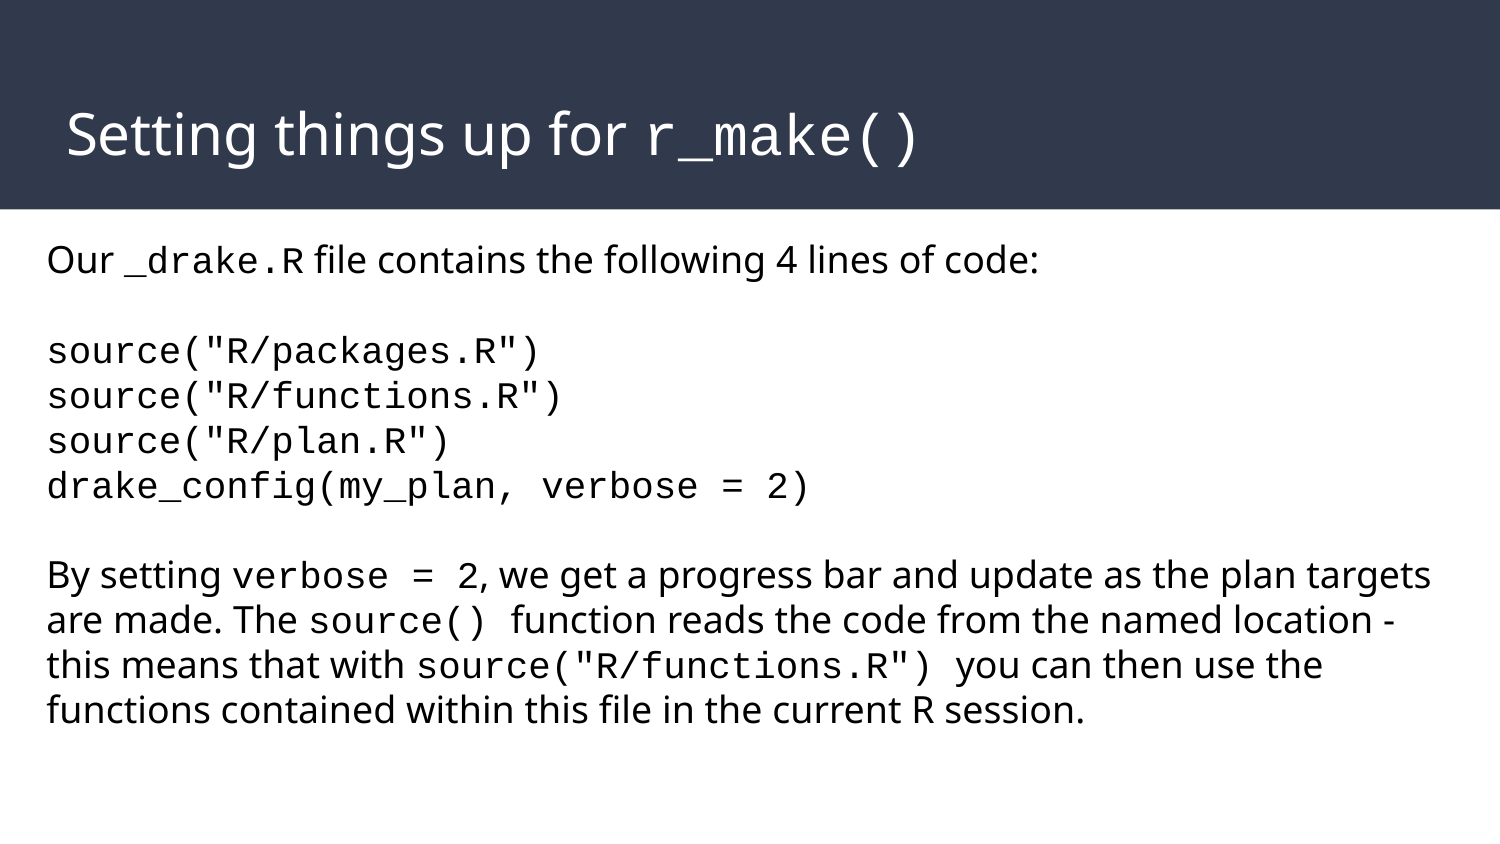

# Setting things up for r_make()
Our _drake.R file contains the following 4 lines of code:
source("R/packages.R")
source("R/functions.R")
source("R/plan.R")
drake_config(my_plan, verbose = 2)
By setting verbose = 2, we get a progress bar and update as the plan targets are made. The source() function reads the code from the named location - this means that with source("R/functions.R") you can then use the functions contained within this file in the current R session.